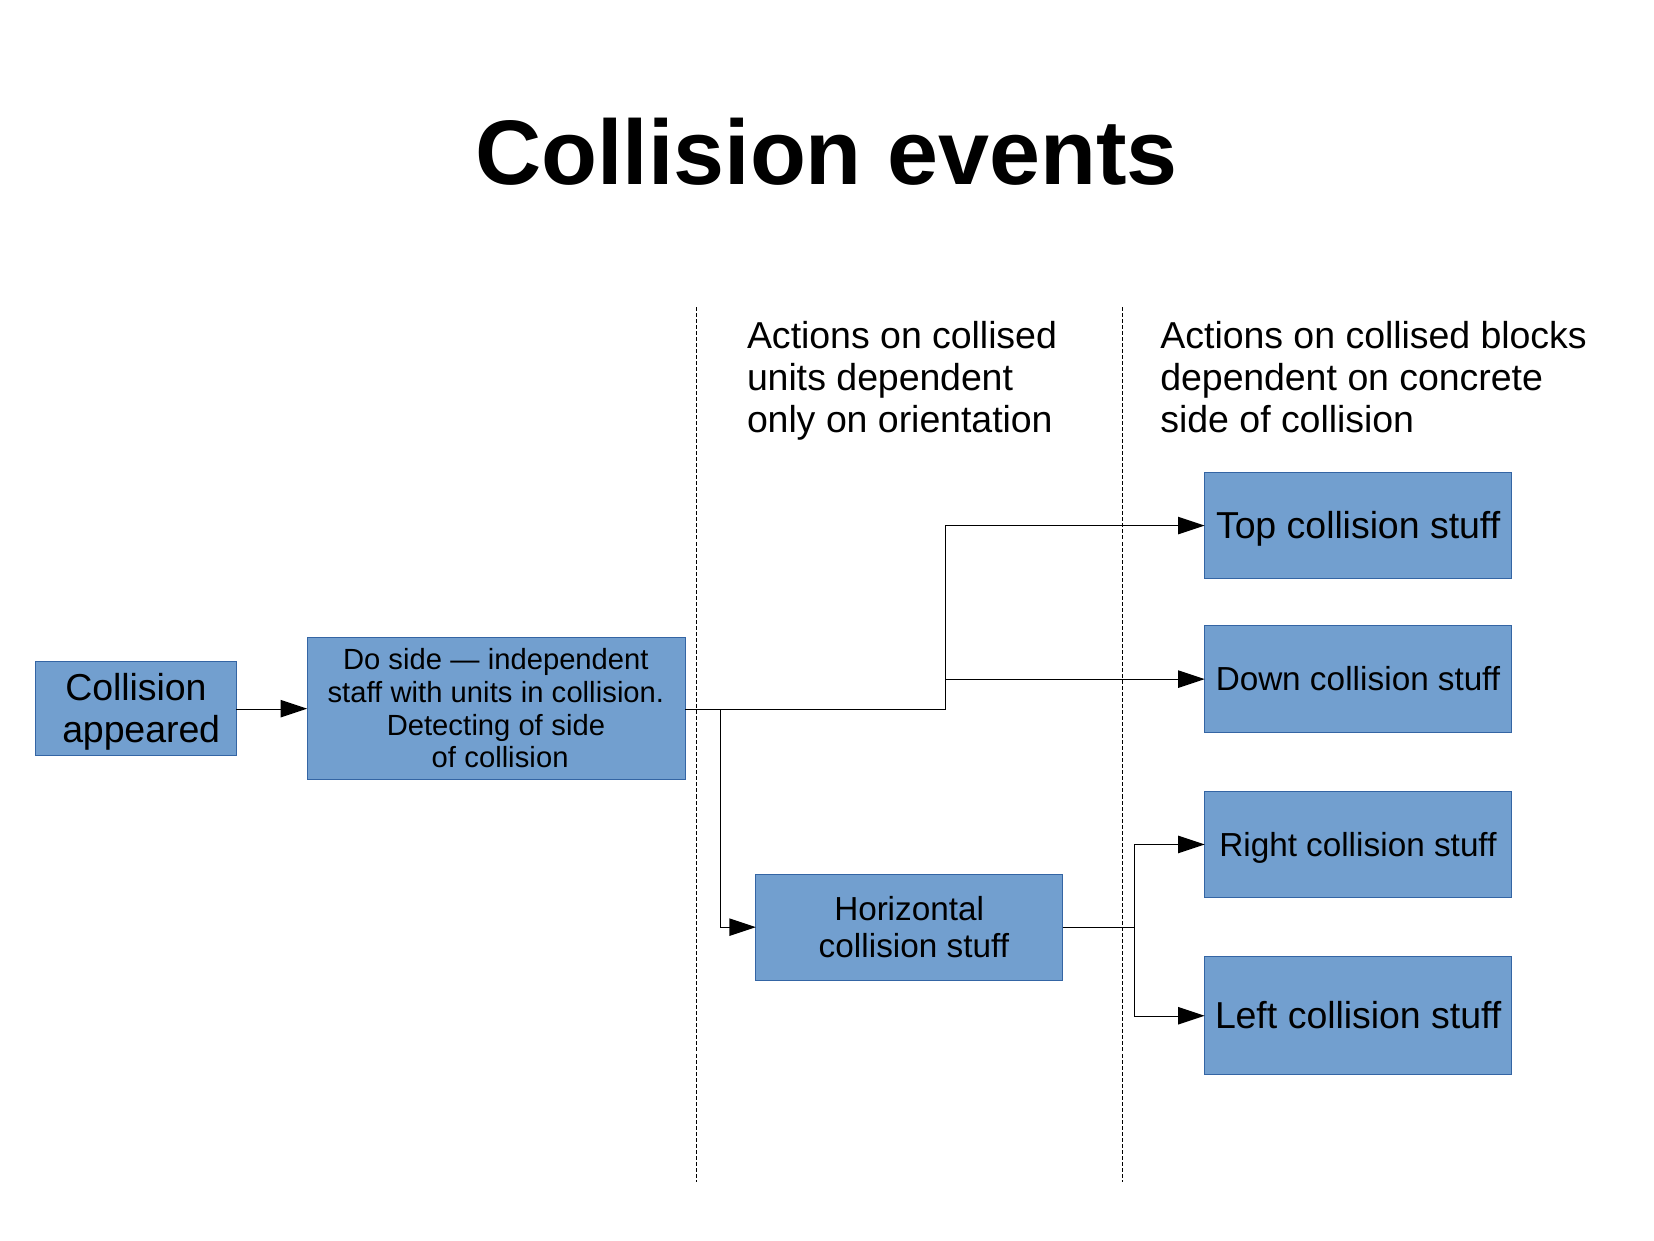

# Collision events
Actions on collised units dependent only on orientation
Actions on collised blocks dependent on concrete side of collision
Top collision stuff
Down collision stuff
Do side — independent
staff with units in collision.
Detecting of side
 of collision
Collision
 appeared
Right collision stuff
Horizontal
 collision stuff
Left collision stuff